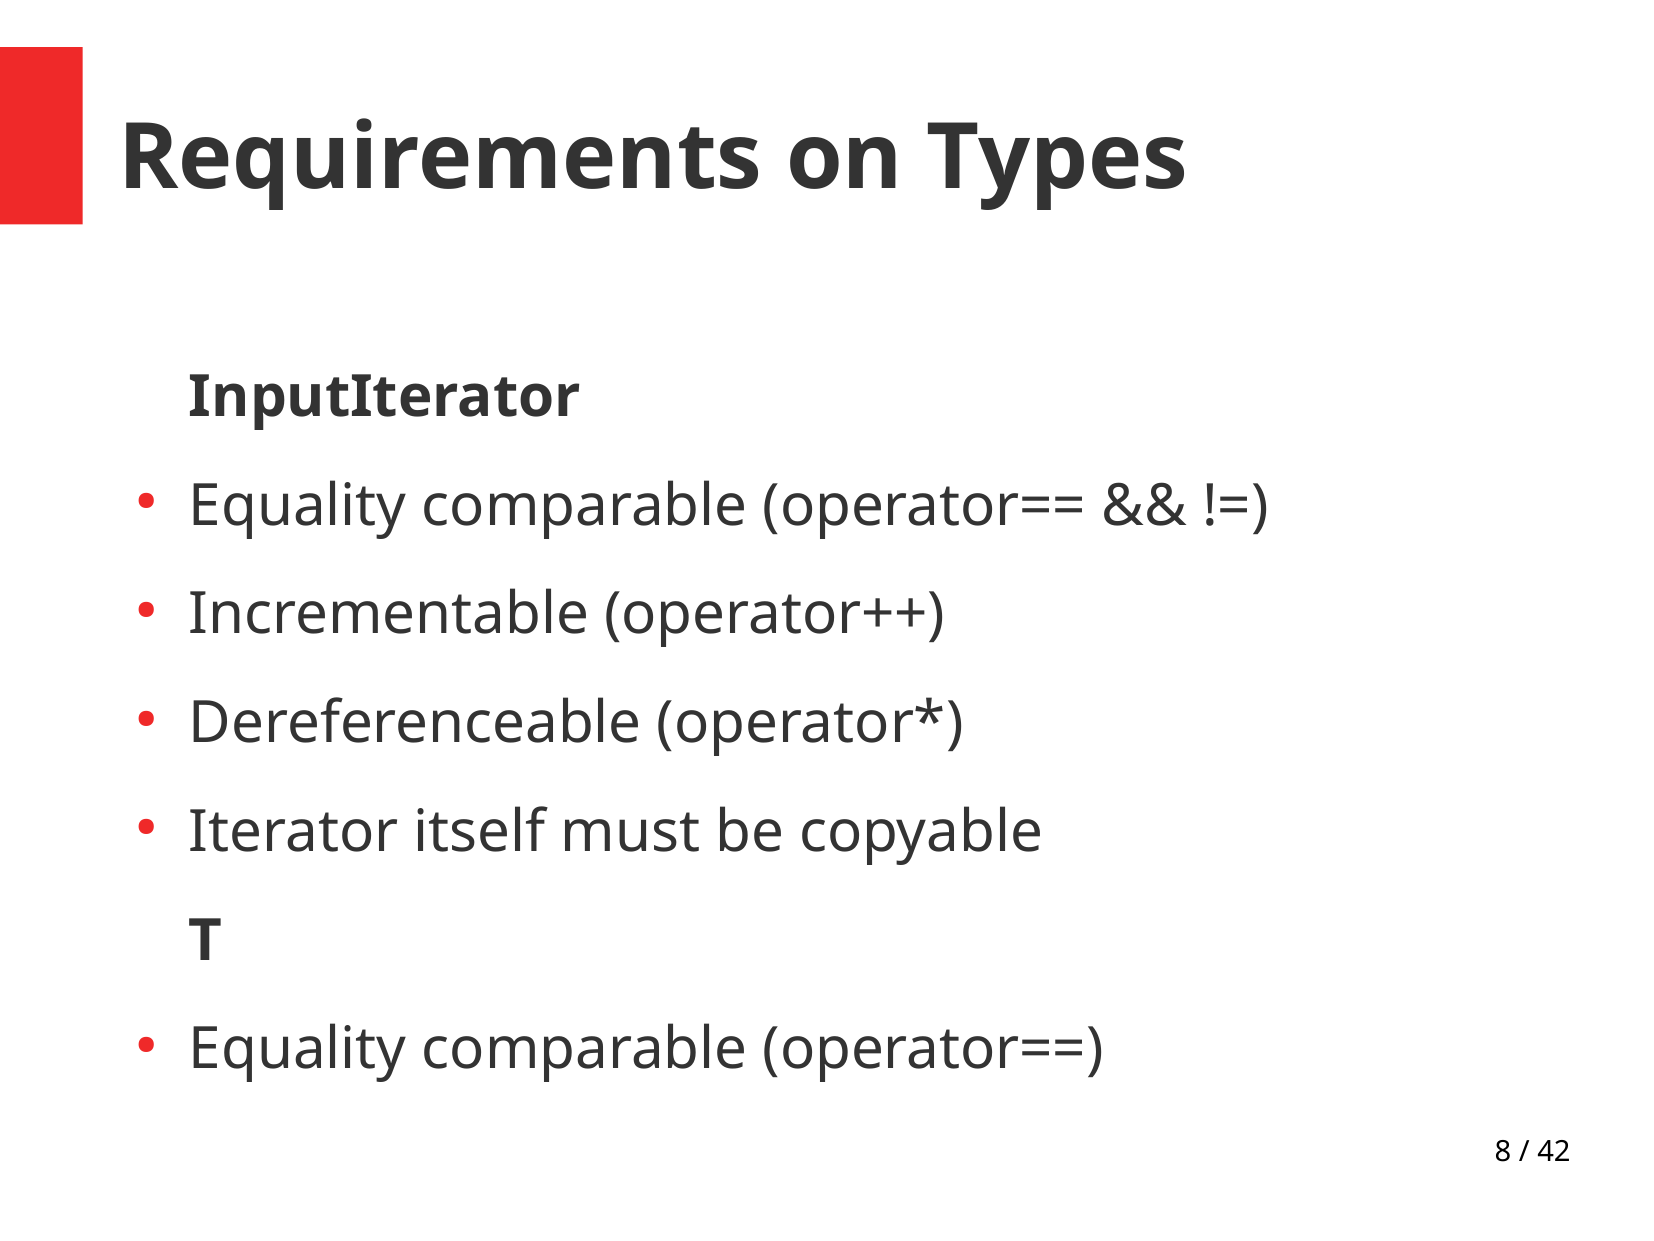

# Requirements on Types
InputIterator
Equality comparable (operator== && !=)
Incrementable (operator++)
Dereferenceable (operator*)
Iterator itself must be copyable
T
Equality comparable (operator==)
8